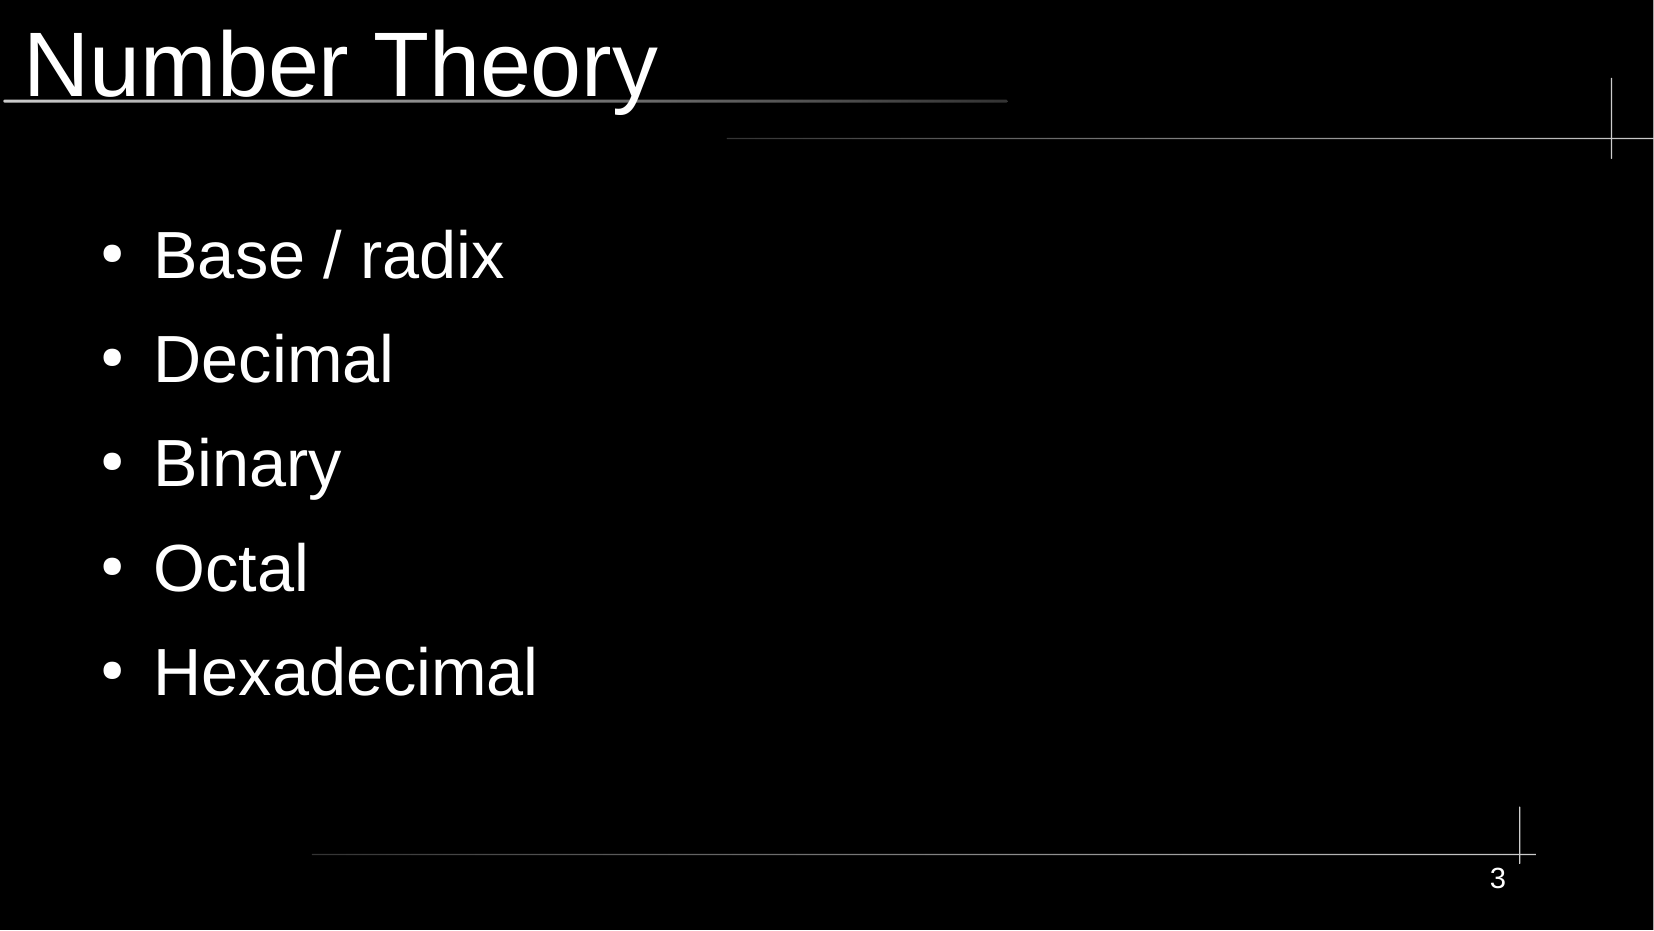

# Number Theory
Base / radix
Decimal
Binary
Octal
Hexadecimal
3